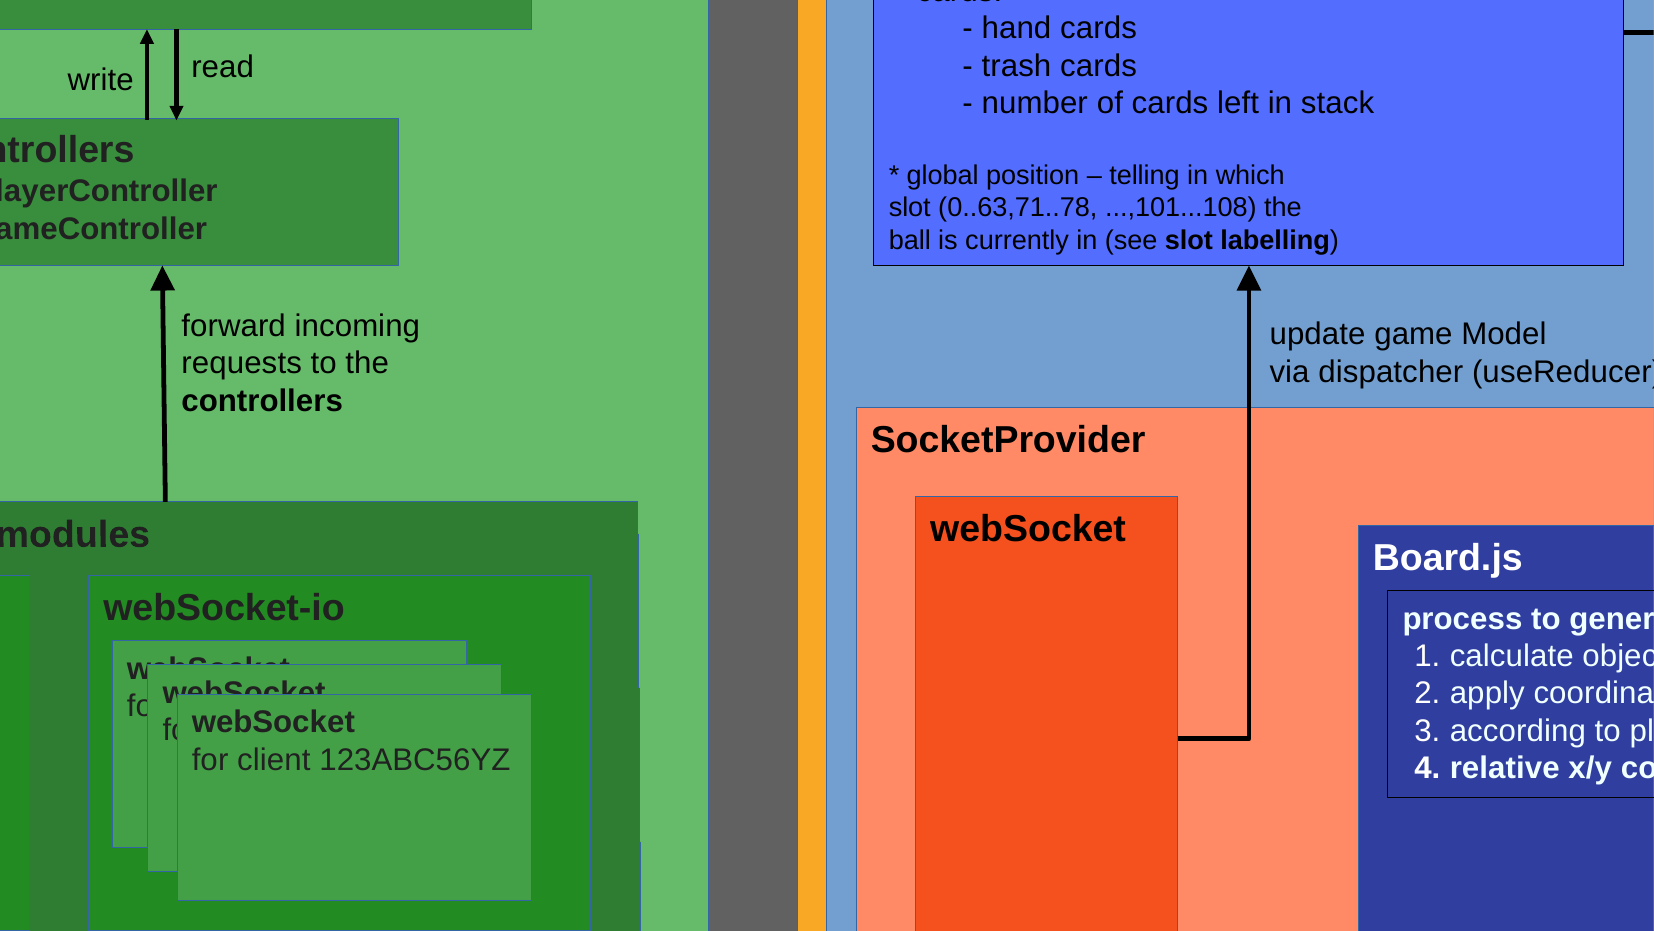

ReactJs - App
Server – node.js
GameProvider
model
Which games are active ?
Who is playing on which game?
Where are the balls located (on which slot)?
Which player has which cards?
Who is the dealer ?
Create a shuffled deck of cards
game model
 - player info
 - balls global position*
 - dealer position
 - cards:
	- hand cards
	- trash cards
	- number of cards left in stack
* global position – telling in which
slot (0..63,71..78, ...,101...108) the
ball is currently in (see slot labelling)
read
write
send model data
to viewComponents
(with global positions)
controllers
playerController
gameController
forward incoming
requests to the
controllers
update game Model
via dispatcher (useReducer)
SocketProvider
webSocket
communication modules
Board.js
HTTP
server.js
router.js
webSocket-io
process to generate visualization objects
calculate object's absolute* x/y position
apply coordinate transformation
according to players position to get
relative x/y coordinates
webSocket
for client XYZ
webSocket
for client XYZ
webSocket
for client XYZ
webSocket
for client XYZ
webSocket
for client 123ABC56YZ
webSocket
for client 123ABC56YZ
view objects incl.
relative x/y coordinates
supComponents
(cards, balls, dealerButton ...)